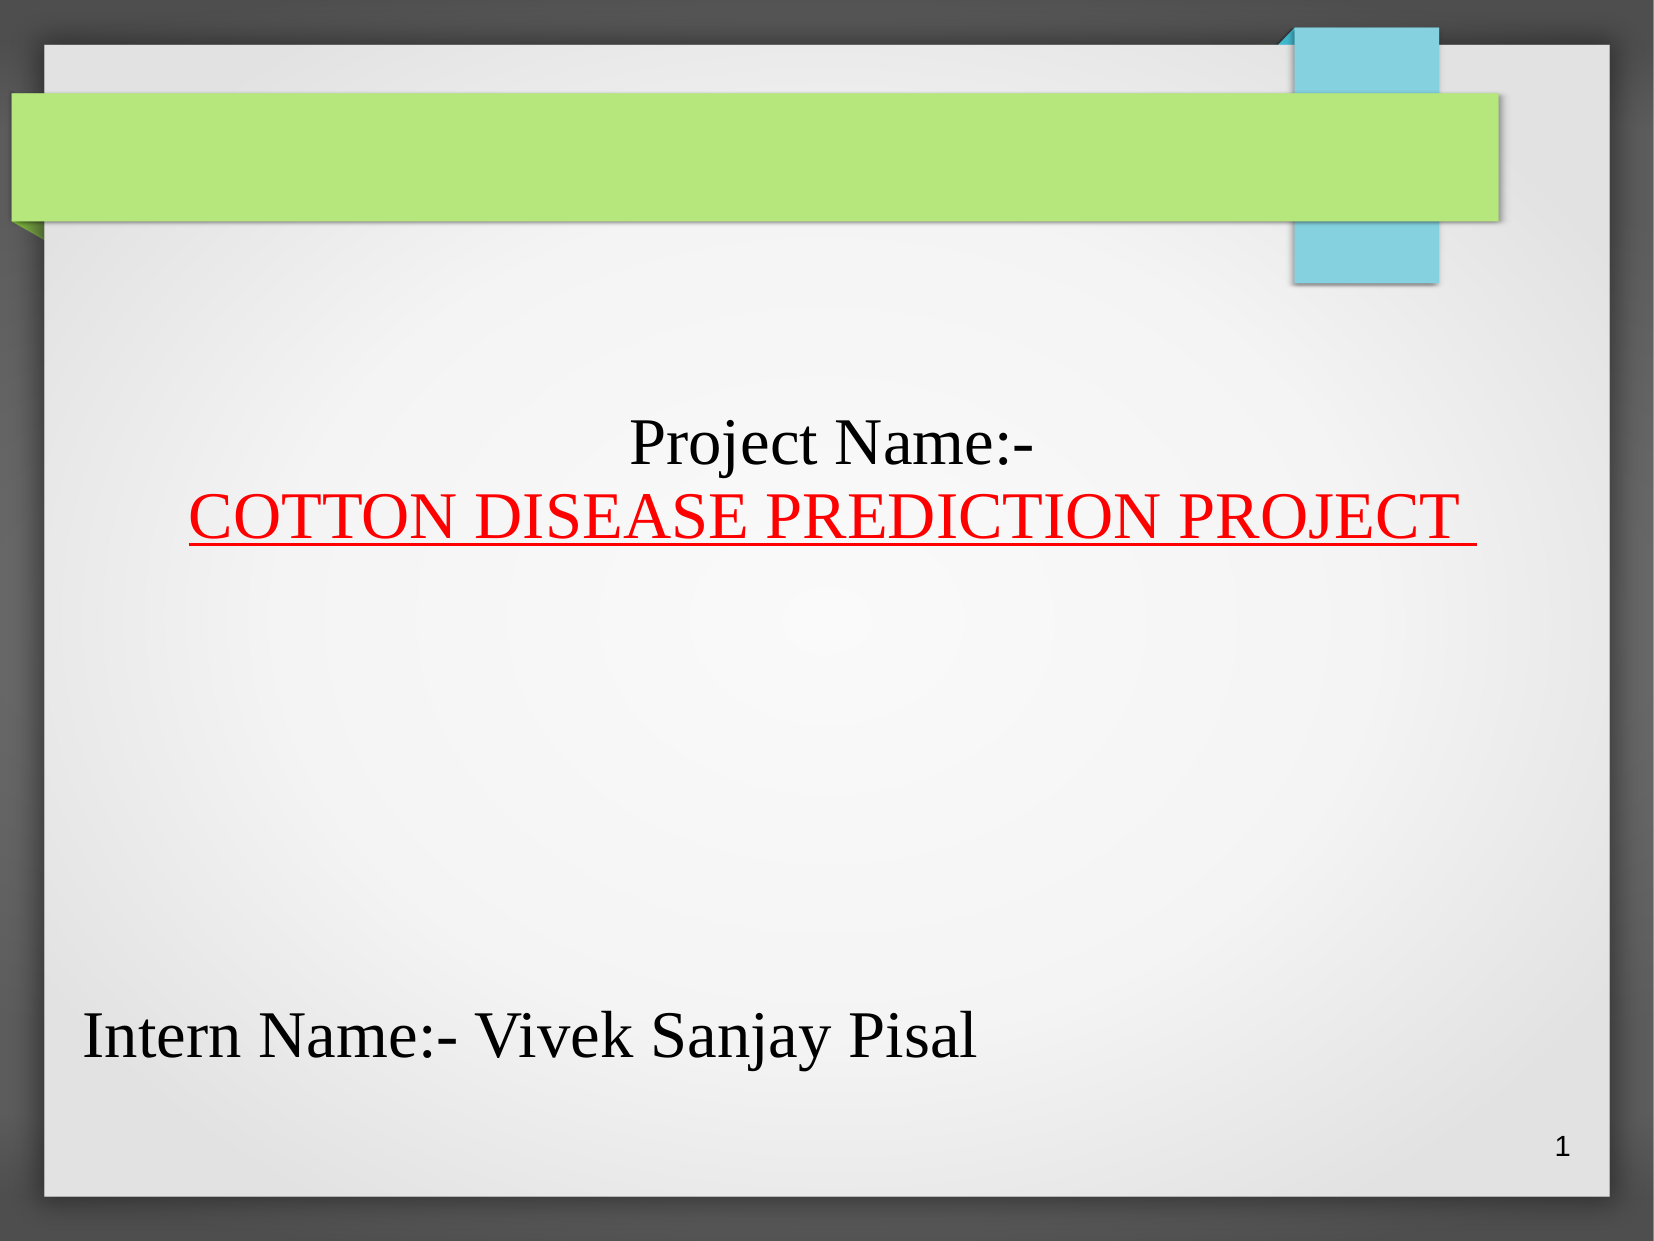

# Project Name:-
COTTON DISEASE PREDICTION PROJECT
Intern Name:- Vivek Sanjay Pisal
1